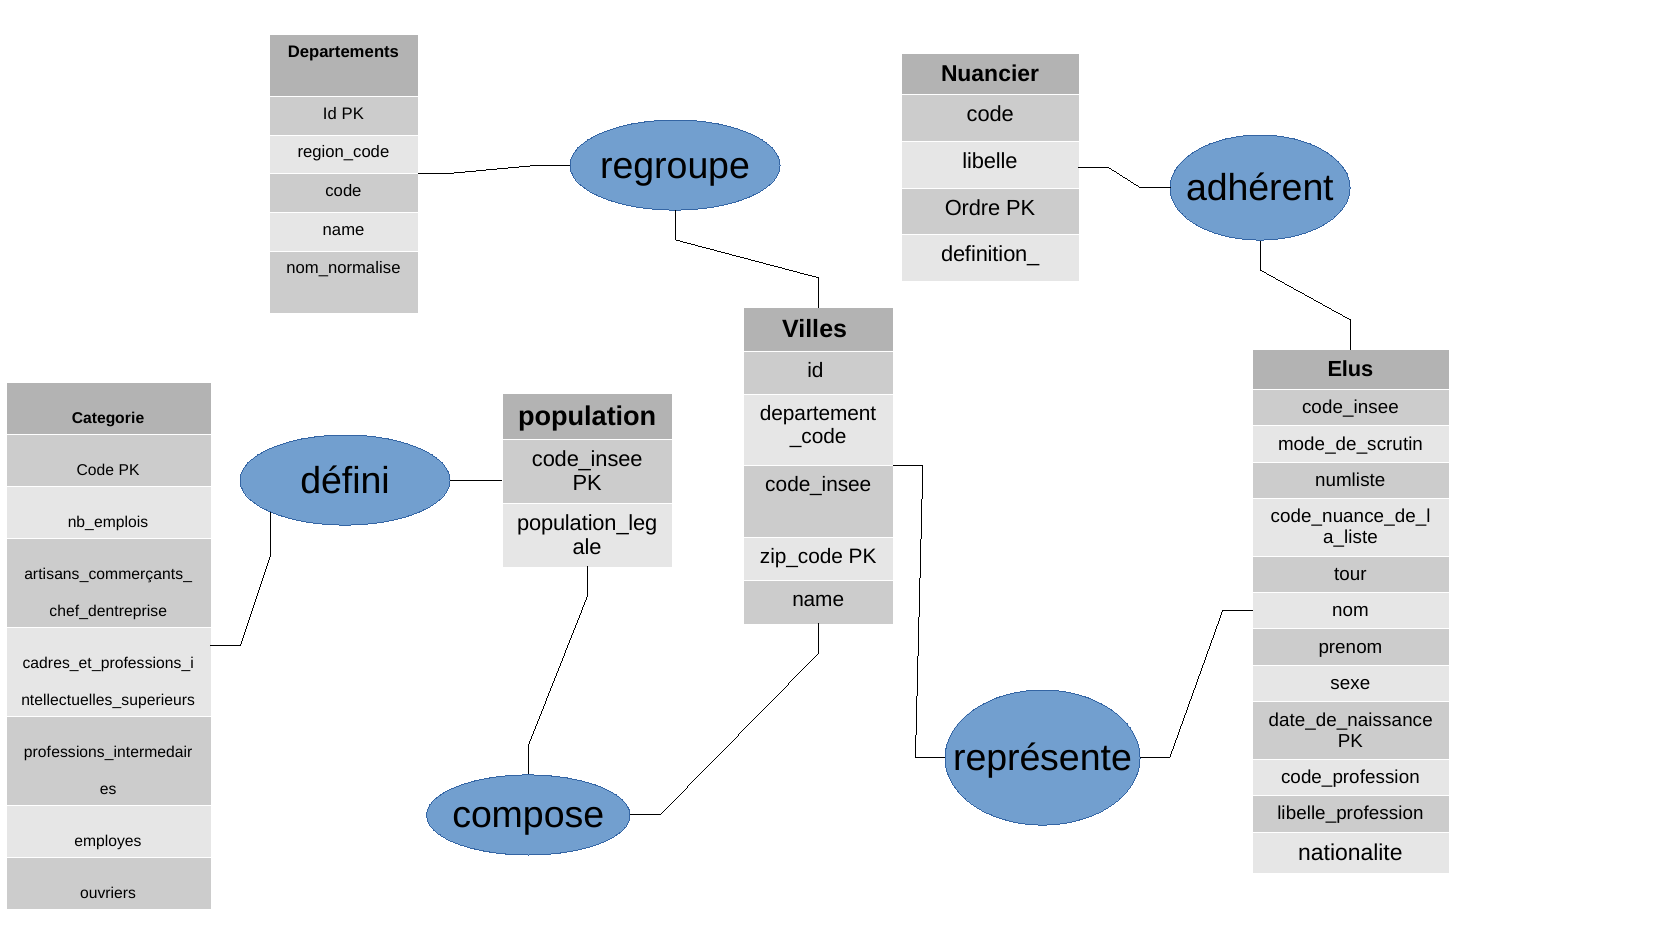

| Departements |
| --- |
| Id PK |
| region\_code |
| code |
| name |
| nom\_normalise |
| Nuancier |
| --- |
| code |
| libelle |
| Ordre PK |
| definition\_ |
regroupe
adhérent
| Villes |
| --- |
| id |
| departement\_code |
| code\_insee |
| zip\_code PK |
| name |
| Elus |
| --- |
| code\_insee |
| mode\_de\_scrutin |
| numliste |
| code\_nuance\_de\_la\_liste |
| tour |
| nom |
| prenom |
| sexe |
| date\_de\_naissance PK |
| code\_profession |
| libelle\_profession |
| nationalite |
| Categorie |
| --- |
| Code PK |
| nb\_emplois |
| artisans\_commerçants\_chef\_dentreprise |
| cadres\_et\_professions\_intellectuelles\_superieurs |
| professions\_intermedaires |
| employes |
| ouvriers |
| population |
| --- |
| code\_insee PK |
| population\_legale |
défini
représente
compose